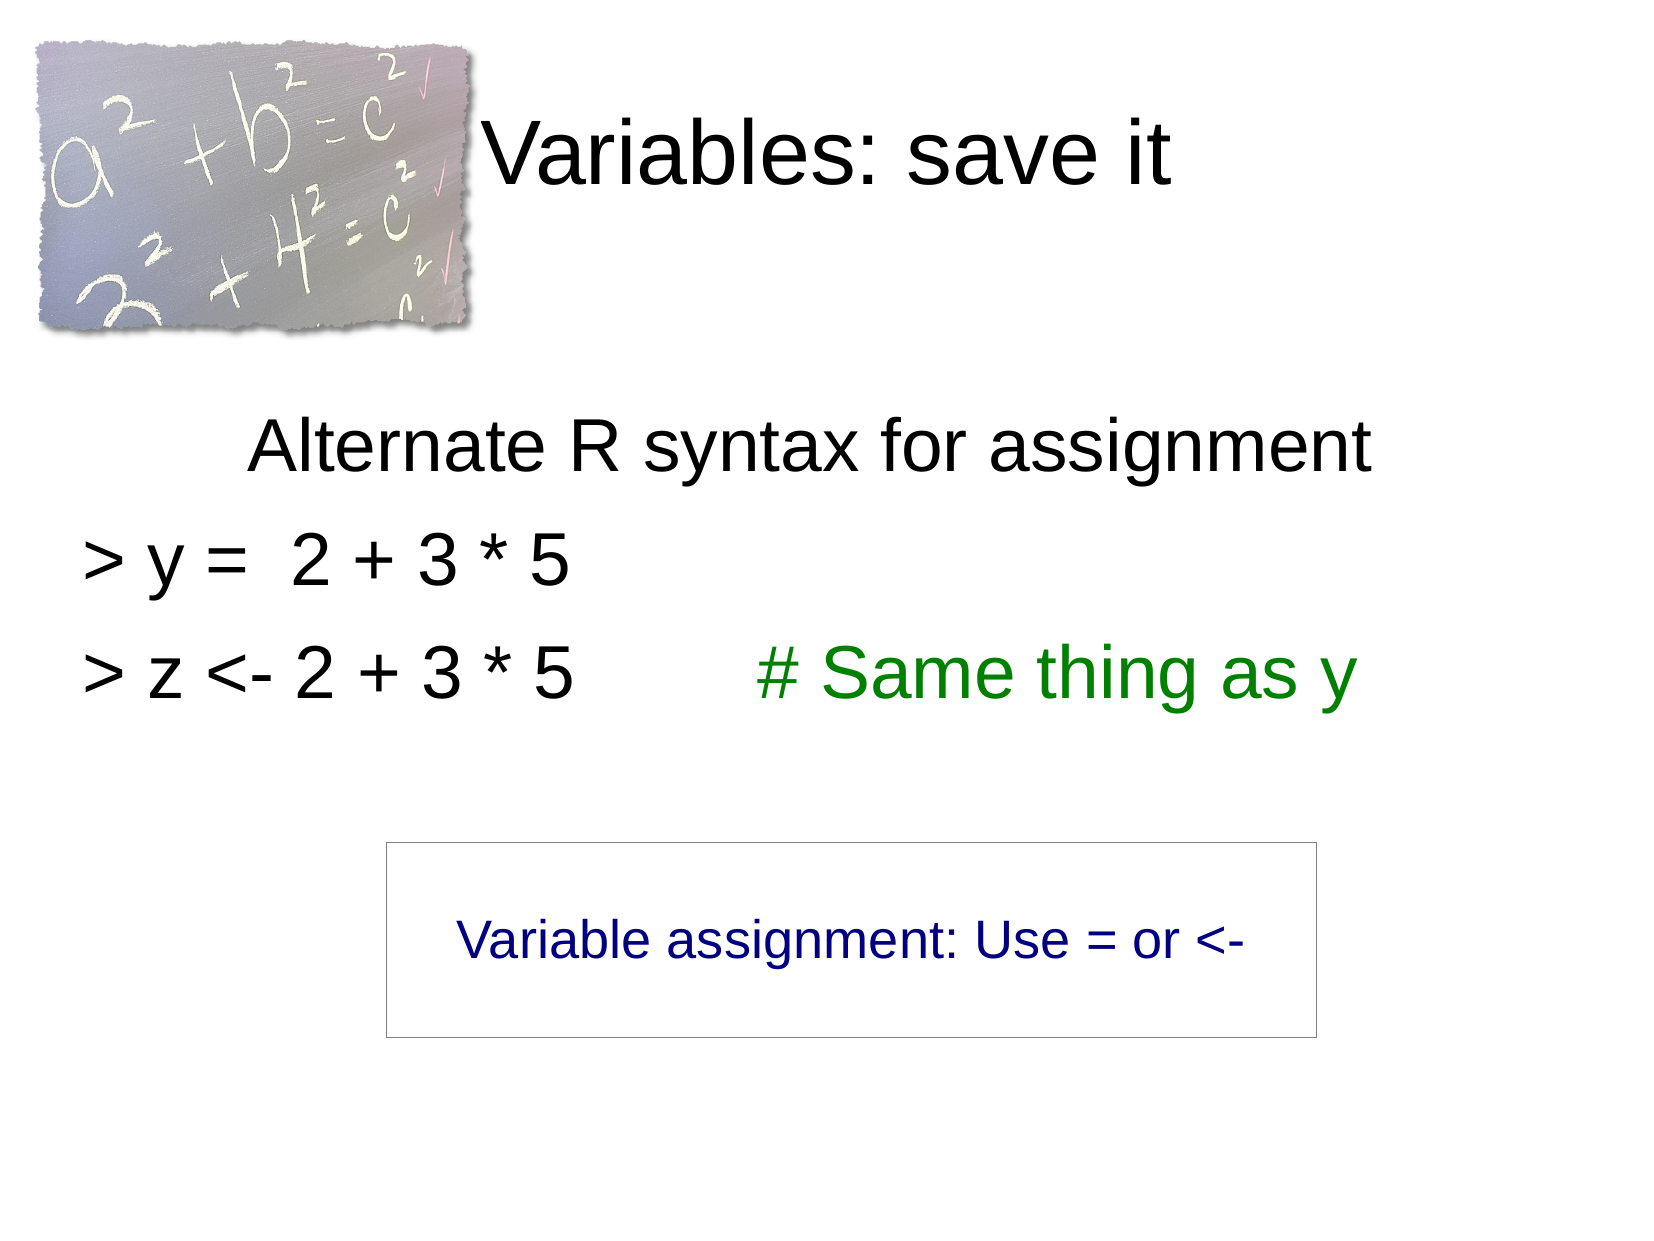

# Variables: save it
Alternate R syntax for assignment
> y = 2 + 3 * 5
> z <- 2 + 3 * 5		 	# Same thing as y
Variable assignment: Use = or <-